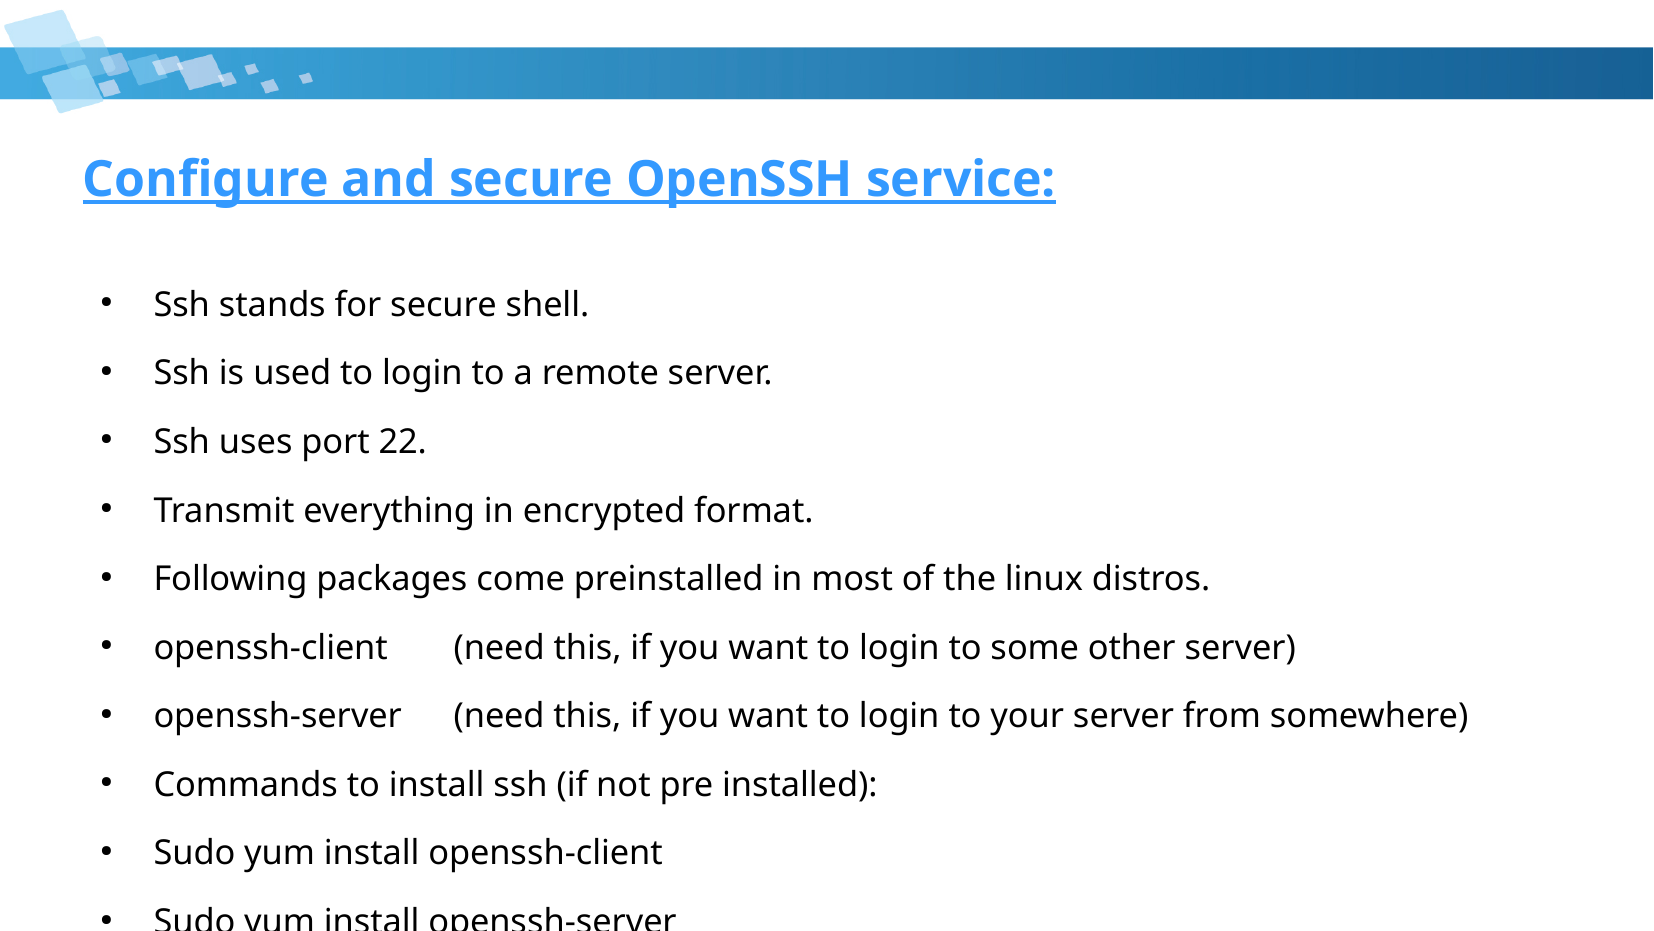

# Configure and secure OpenSSH service:
Ssh stands for secure shell.
Ssh is used to login to a remote server.
Ssh uses port 22.
Transmit everything in encrypted format.
Following packages come preinstalled in most of the linux distros.
openssh-client	(need this, if you want to login to some other server)
openssh-server	(need this, if you want to login to your server from somewhere)
Commands to install ssh (if not pre installed):
Sudo yum install openssh-client
Sudo yum install openssh-server